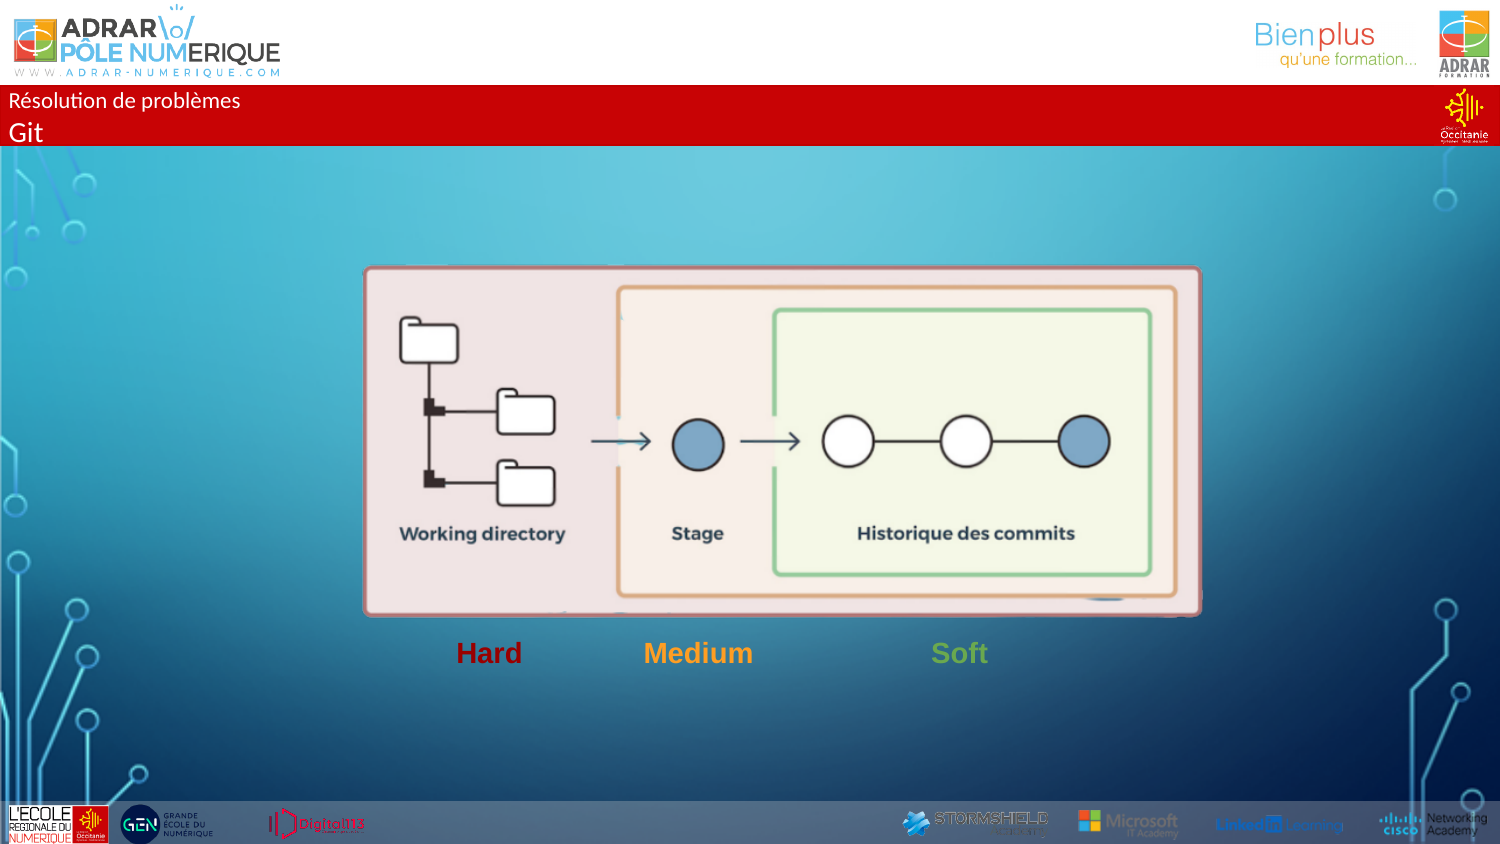

Résolution de problèmes
Git
Hard
Medium
Soft